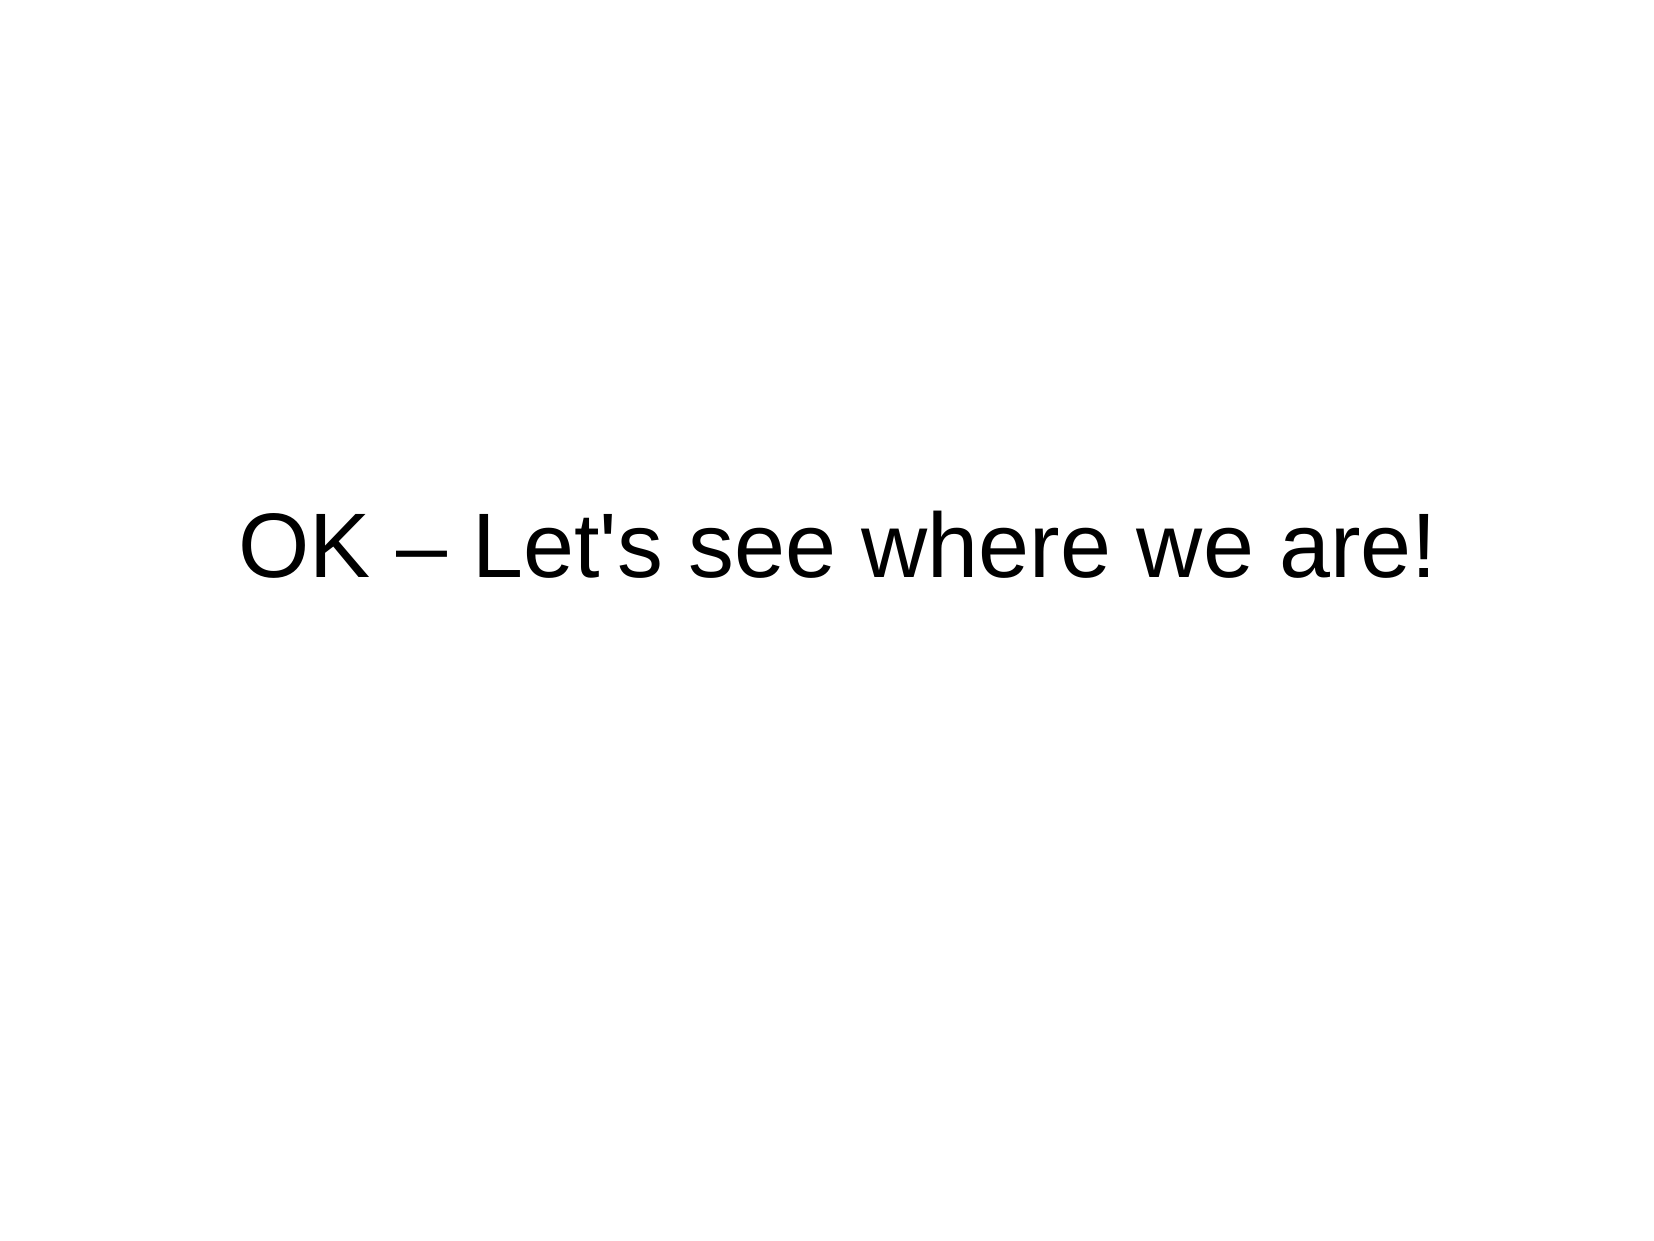

# OK – Let's see where we are!